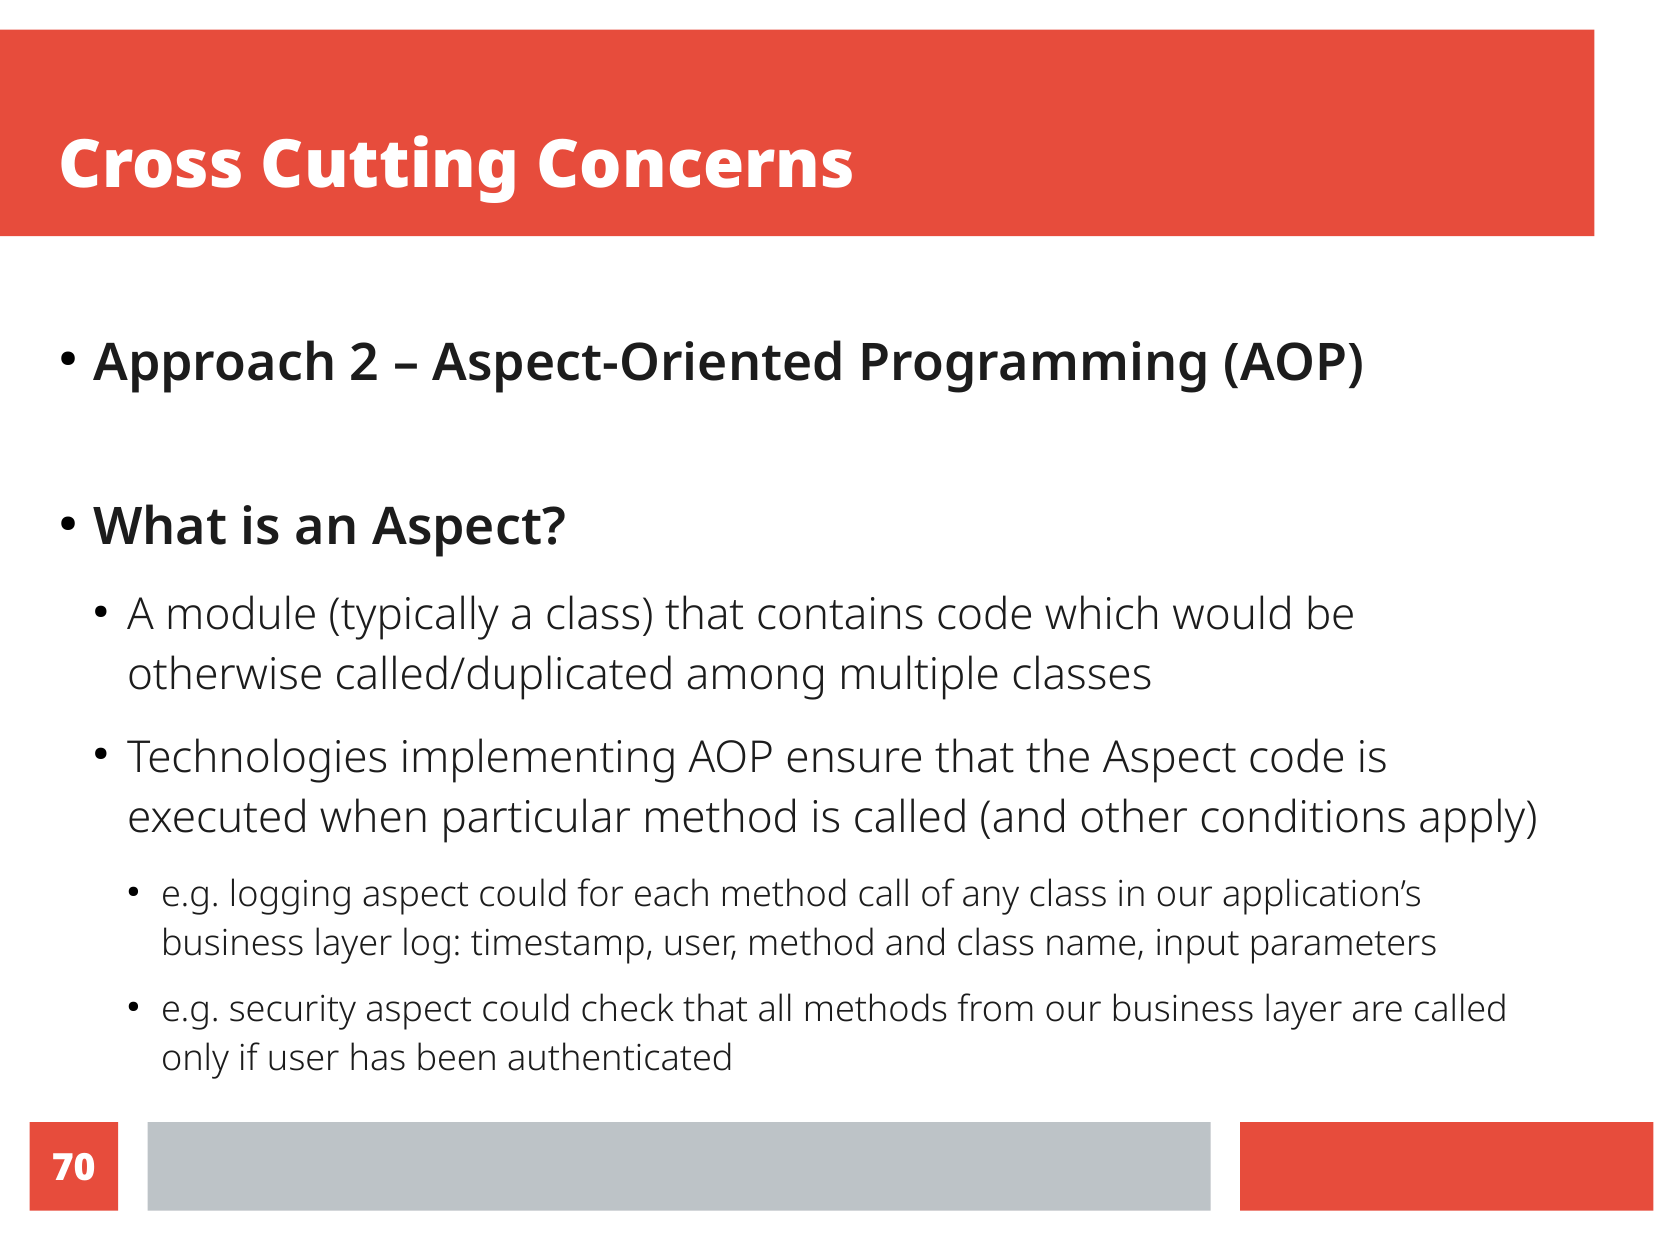

# Cross Cutting Concerns
Approach 2 – Aspect-Oriented Programming (AOP)
What is an Aspect?
A module (typically a class) that contains code which would be otherwise called/duplicated among multiple classes
Technologies implementing AOP ensure that the Aspect code is executed when particular method is called (and other conditions apply)
e.g. logging aspect could for each method call of any class in our application’s business layer log: timestamp, user, method and class name, input parameters
e.g. security aspect could check that all methods from our business layer are called only if user has been authenticated
70